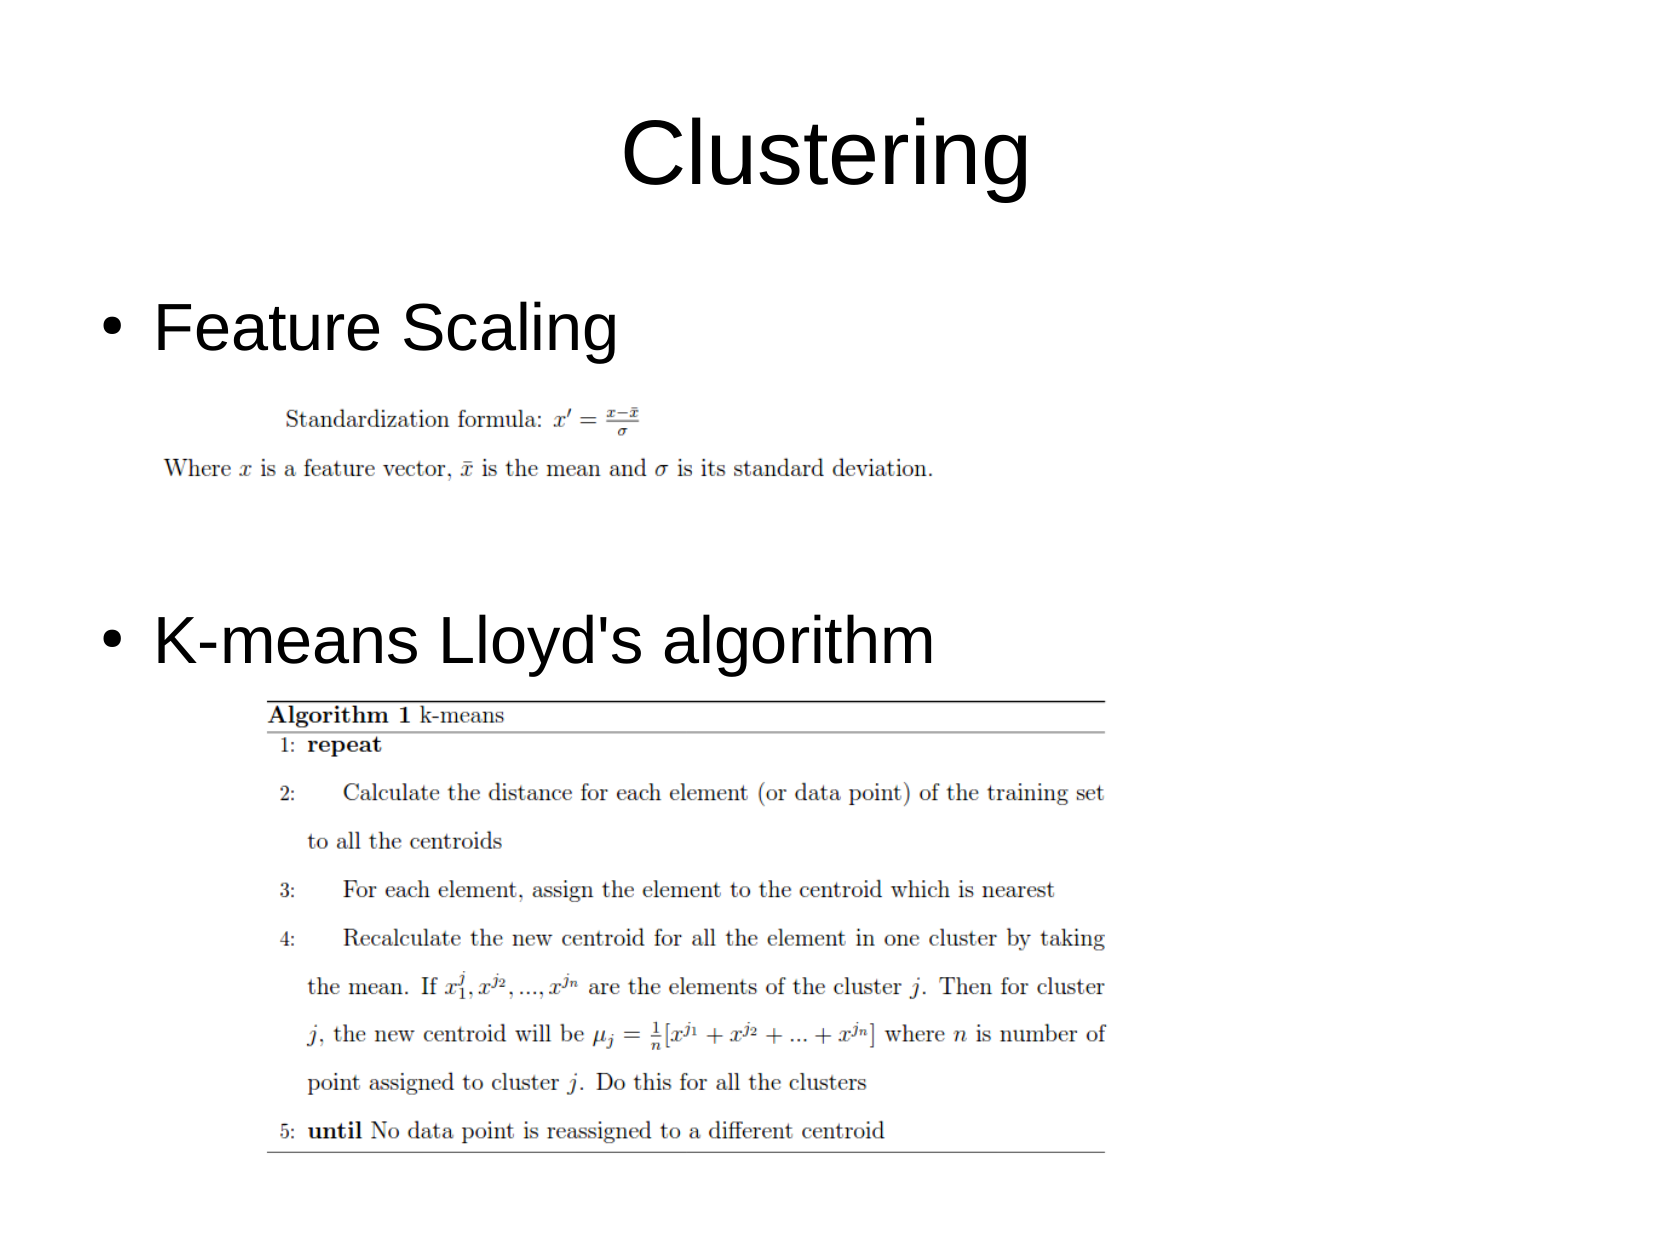

# Clustering
Feature Scaling
K-means Lloyd's algorithm